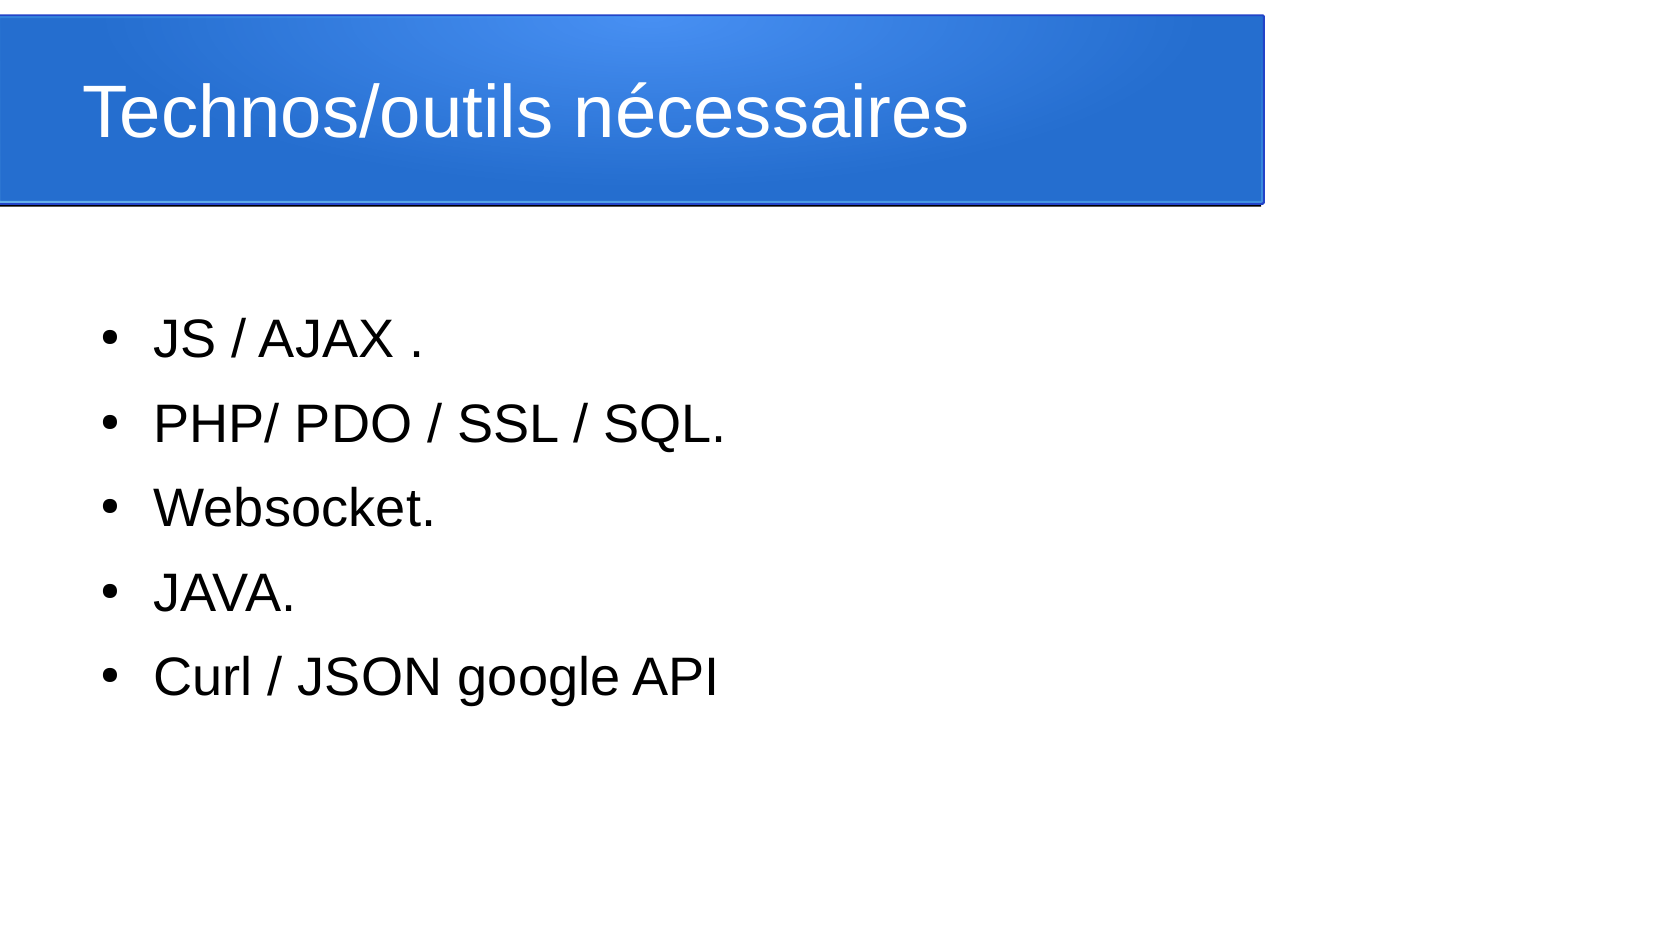

# Technos/outils nécessaires
JS / AJAX .
PHP/ PDO / SSL / SQL.
Websocket.
JAVA.
Curl / JSON google API